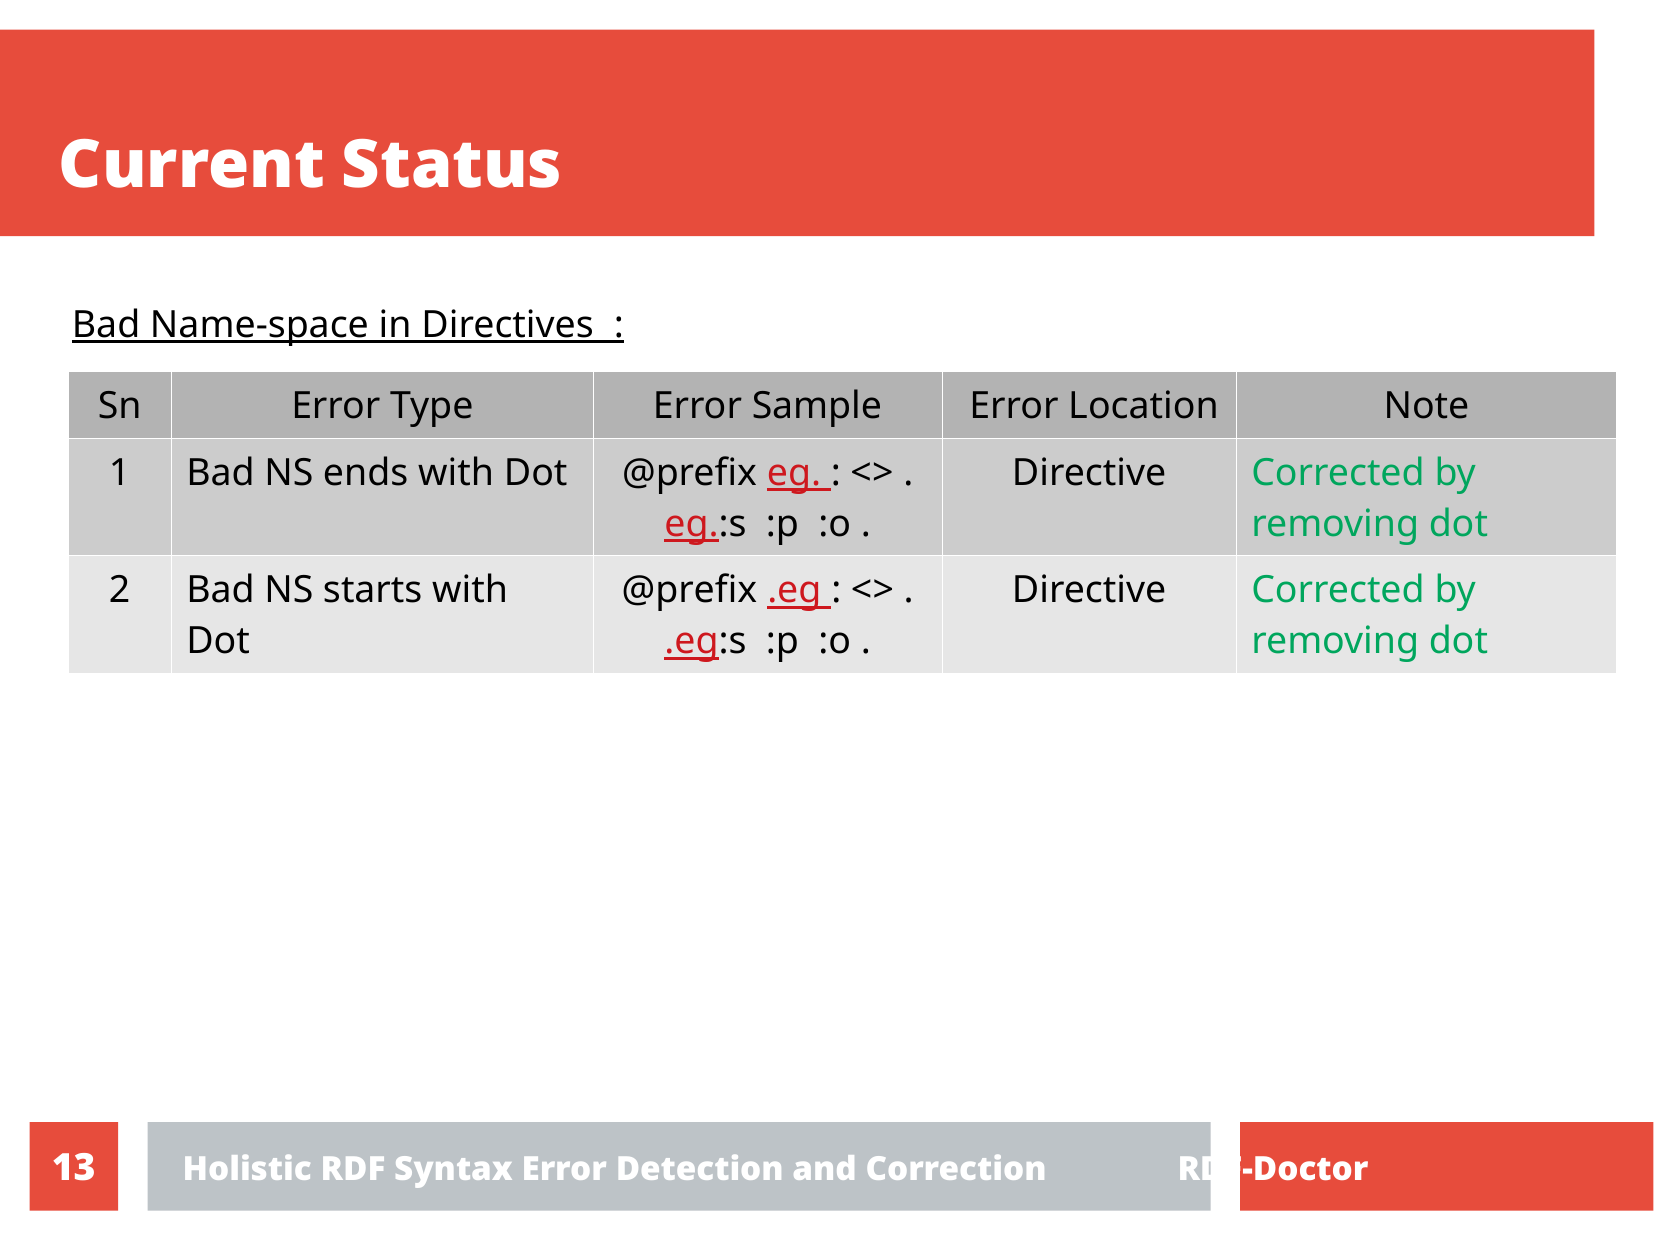

# Current Status
Bad Name-space in Directives :
| Sn | Error Type | Error Sample | Error Location | Note |
| --- | --- | --- | --- | --- |
| 1 | Bad NS ends with Dot | @prefix eg. : <> . eg.:s :p :o . | Directive | Corrected by removing dot |
| 2 | Bad NS starts with Dot | @prefix .eg : <> . .eg:s :p :o . | Directive | Corrected by removing dot |
13
Holistic RDF Syntax Error Detection and Correction RDF-Doctor